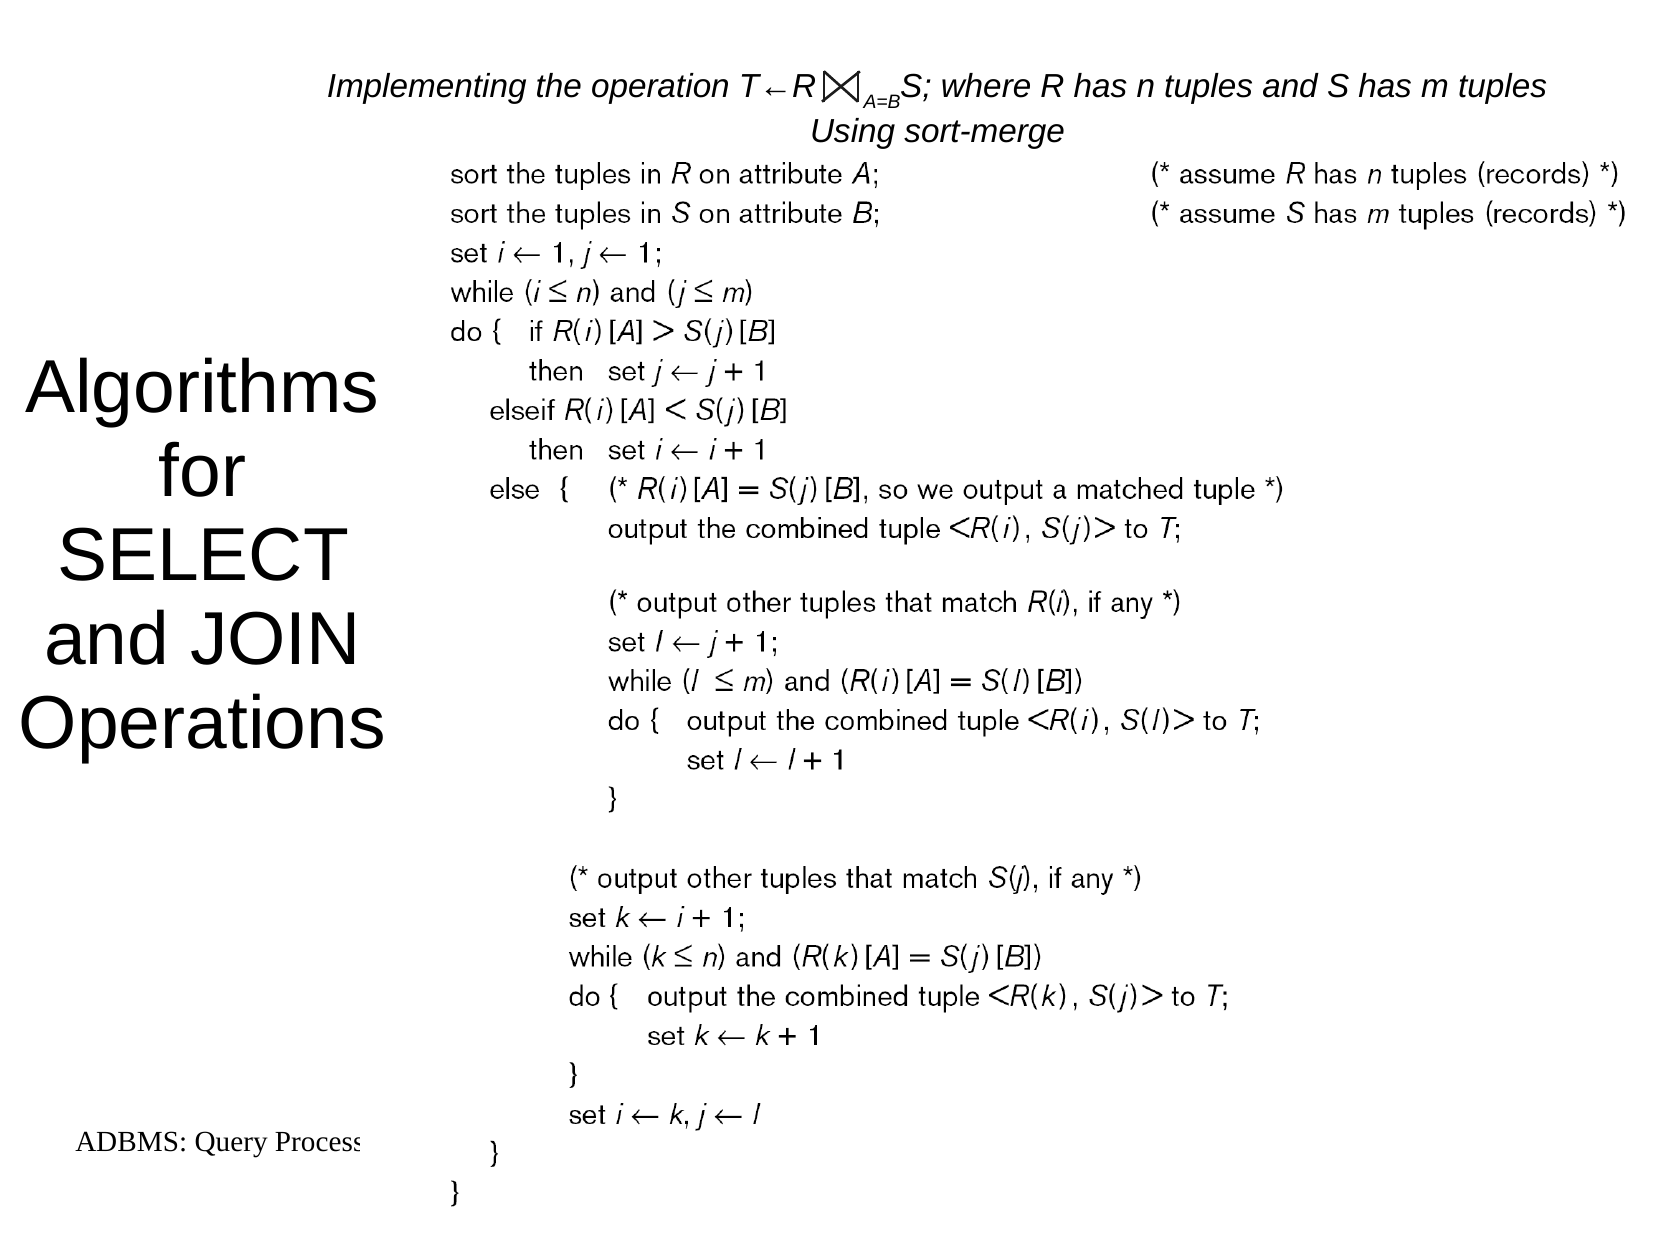

Implementing the operation T←R A=BS; where R has n tuples and S has m tuples
Using sort-merge
# Algorithms for SELECT and JOIN Operations